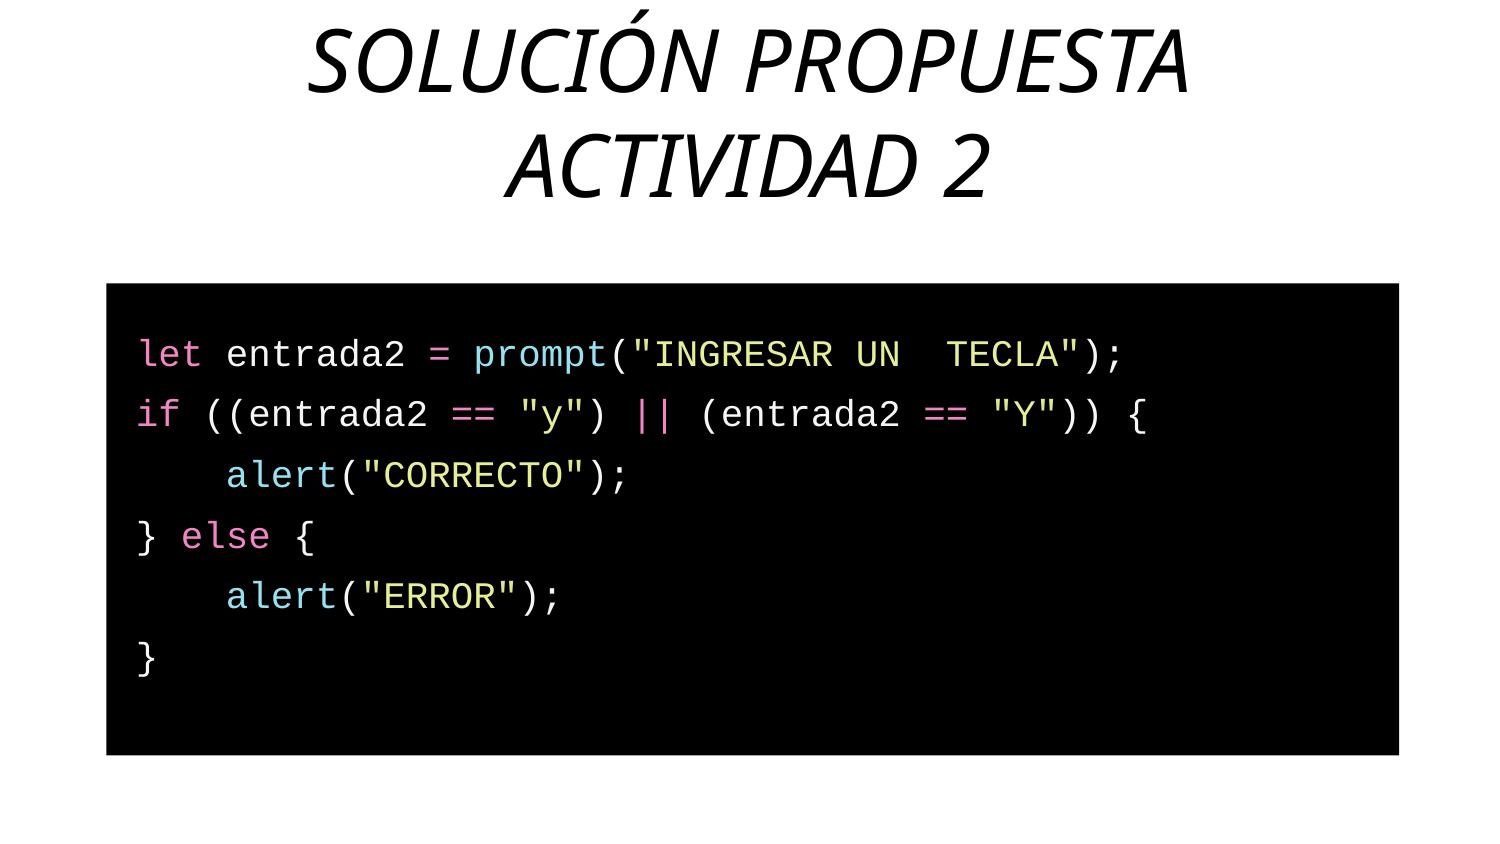

SOLUCIÓN PROPUESTA ACTIVIDAD 2
let entrada2 = prompt("INGRESAR UN TECLA");
if ((entrada2 == "y") || (entrada2 == "Y")) {
 alert("CORRECTO");
} else {
 alert("ERROR");
}